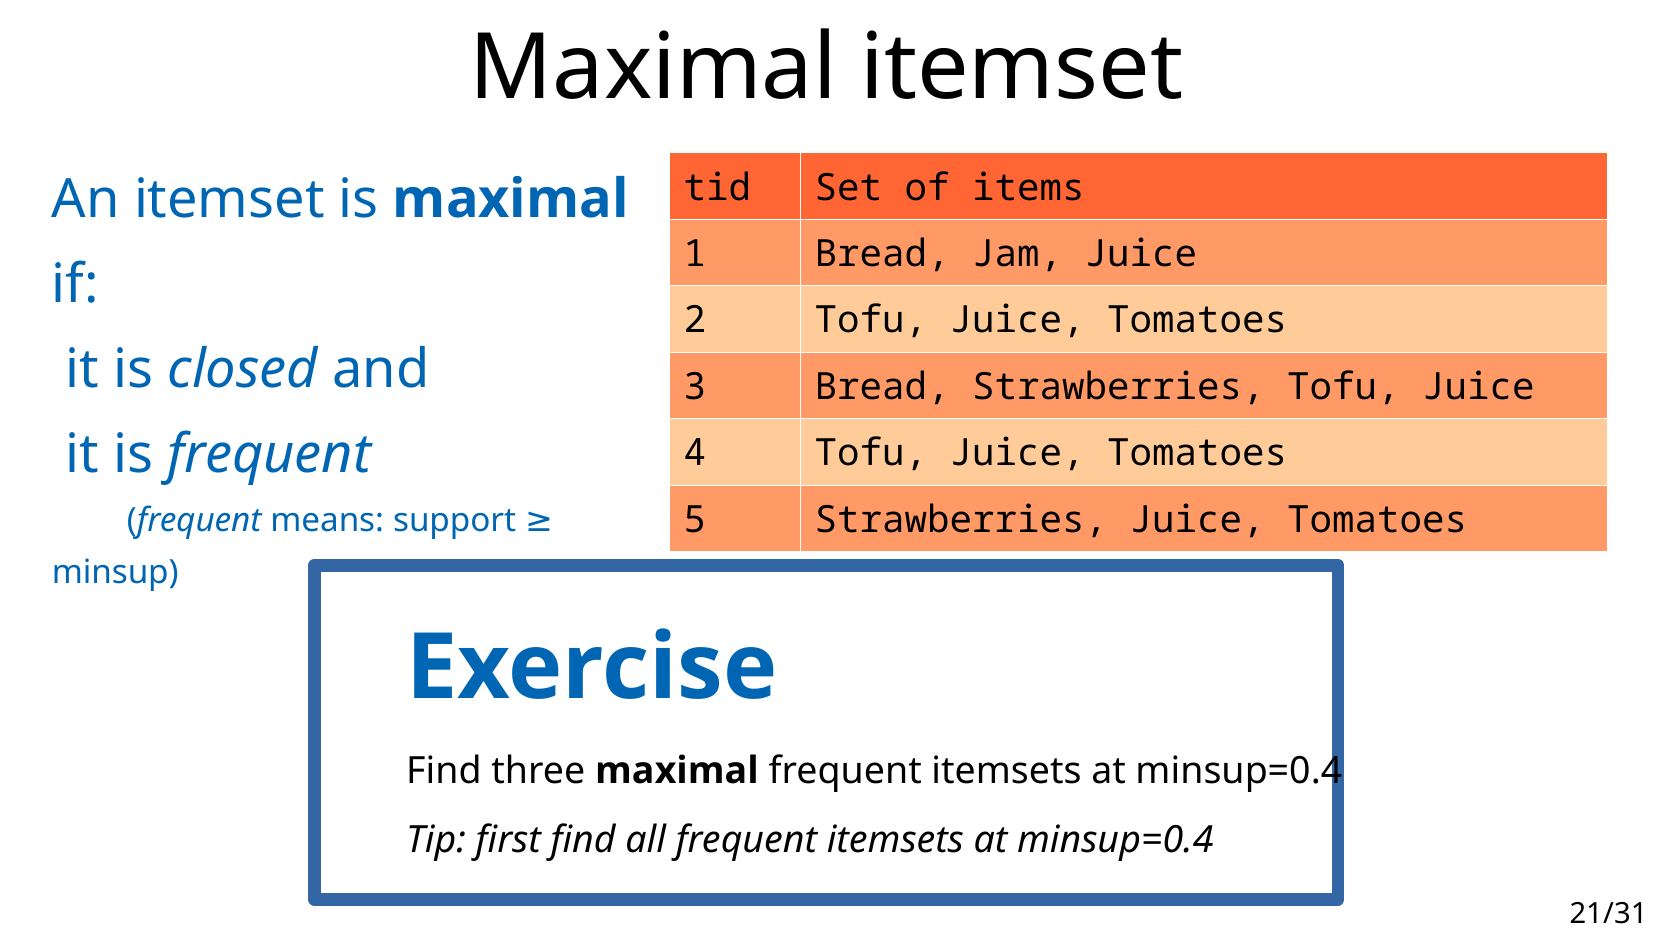

# Maximal itemset
An itemset is maximal if:
 it is closed and
 it is frequent
	(frequent means: support ≥ minsup)
| tid | Set of items |
| --- | --- |
| 1 | Bread, Jam, Juice |
| 2 | Tofu, Juice, Tomatoes |
| 3 | Bread, Strawberries, Tofu, Juice |
| 4 | Tofu, Juice, Tomatoes |
| 5 | Strawberries, Juice, Tomatoes |
Exercise
Find three maximal frequent itemsets at minsup=0.4
Tip: first find all frequent itemsets at minsup=0.4
21